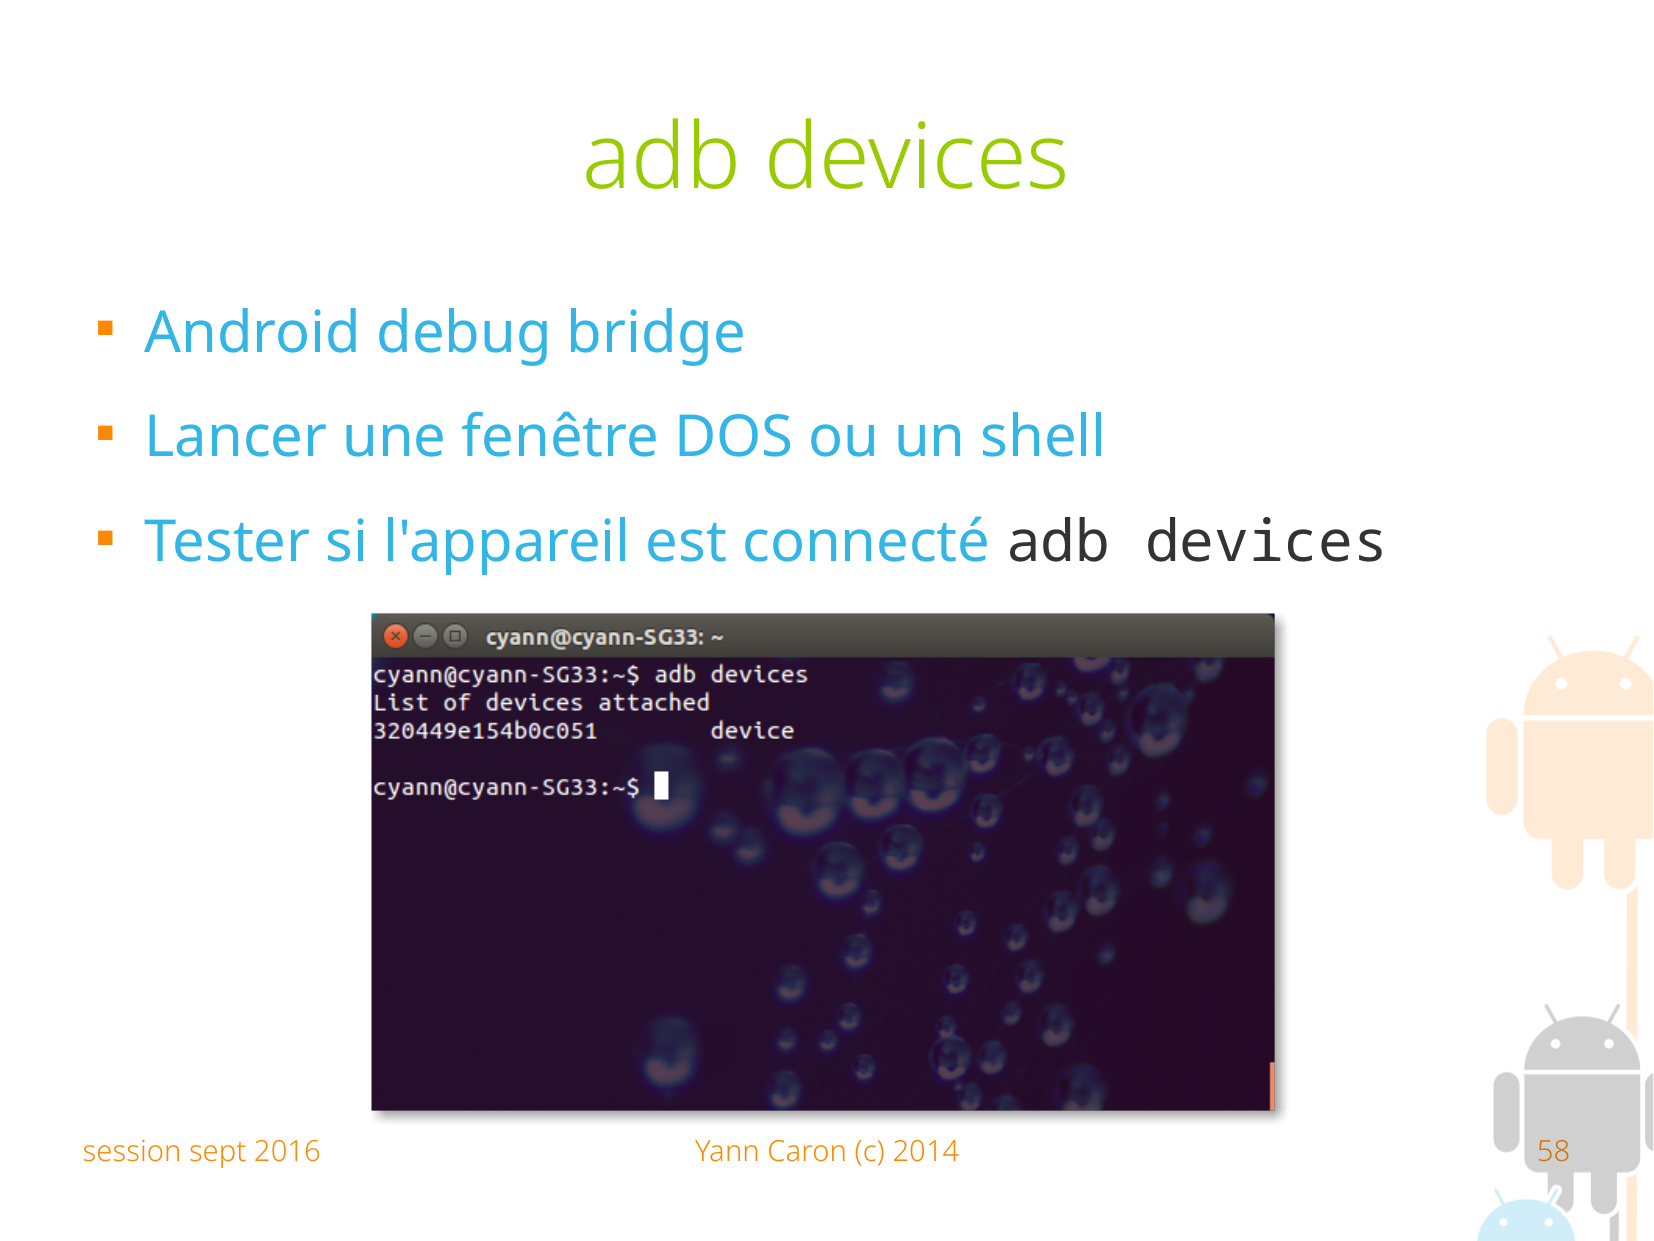

# adb devices
Android debug bridge
Lancer une fenêtre DOS ou un shell
Tester si l'appareil est connecté adb devices
session sept 2016
Yann Caron (c) 2014
58